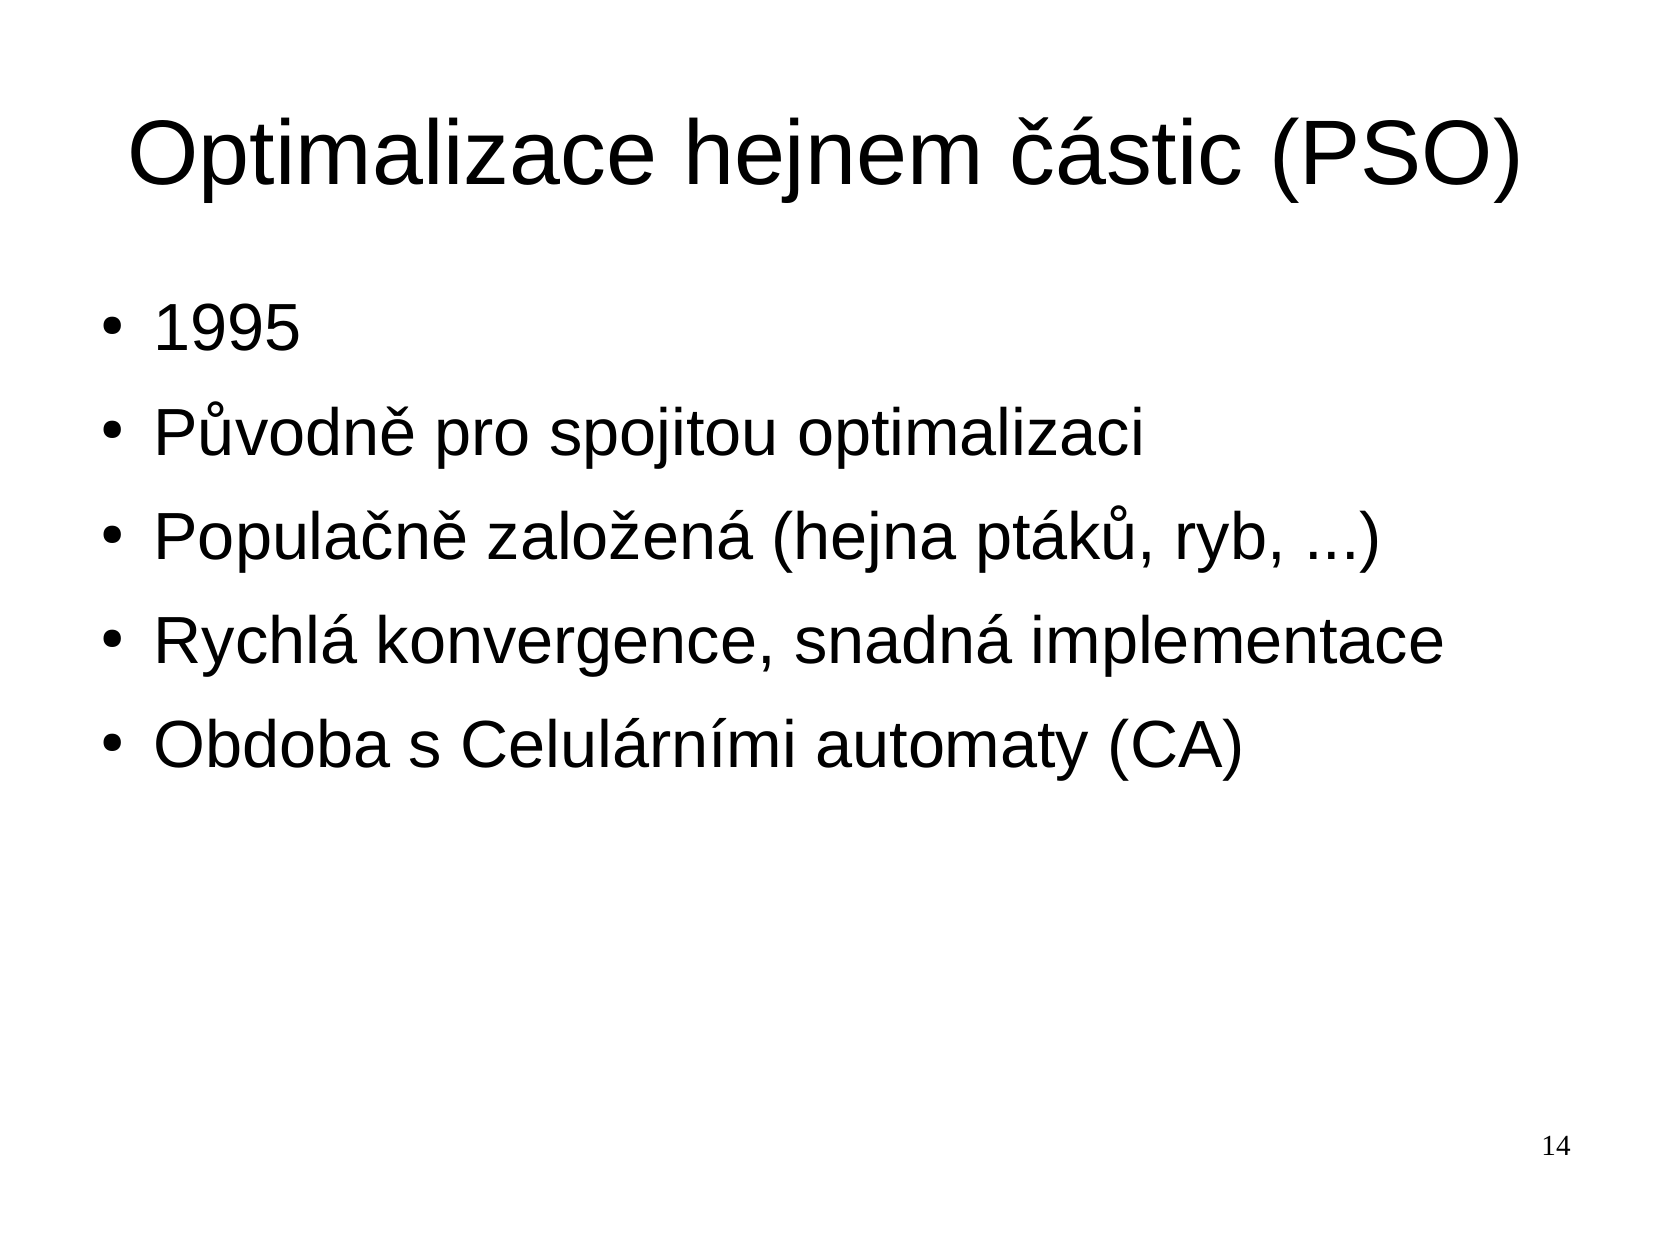

# Optimalizace hejnem částic (PSO)
1995
Původně pro spojitou optimalizaci
Populačně založená (hejna ptáků, ryb, ...)
Rychlá konvergence, snadná implementace
Obdoba s Celulárními automaty (CA)
14